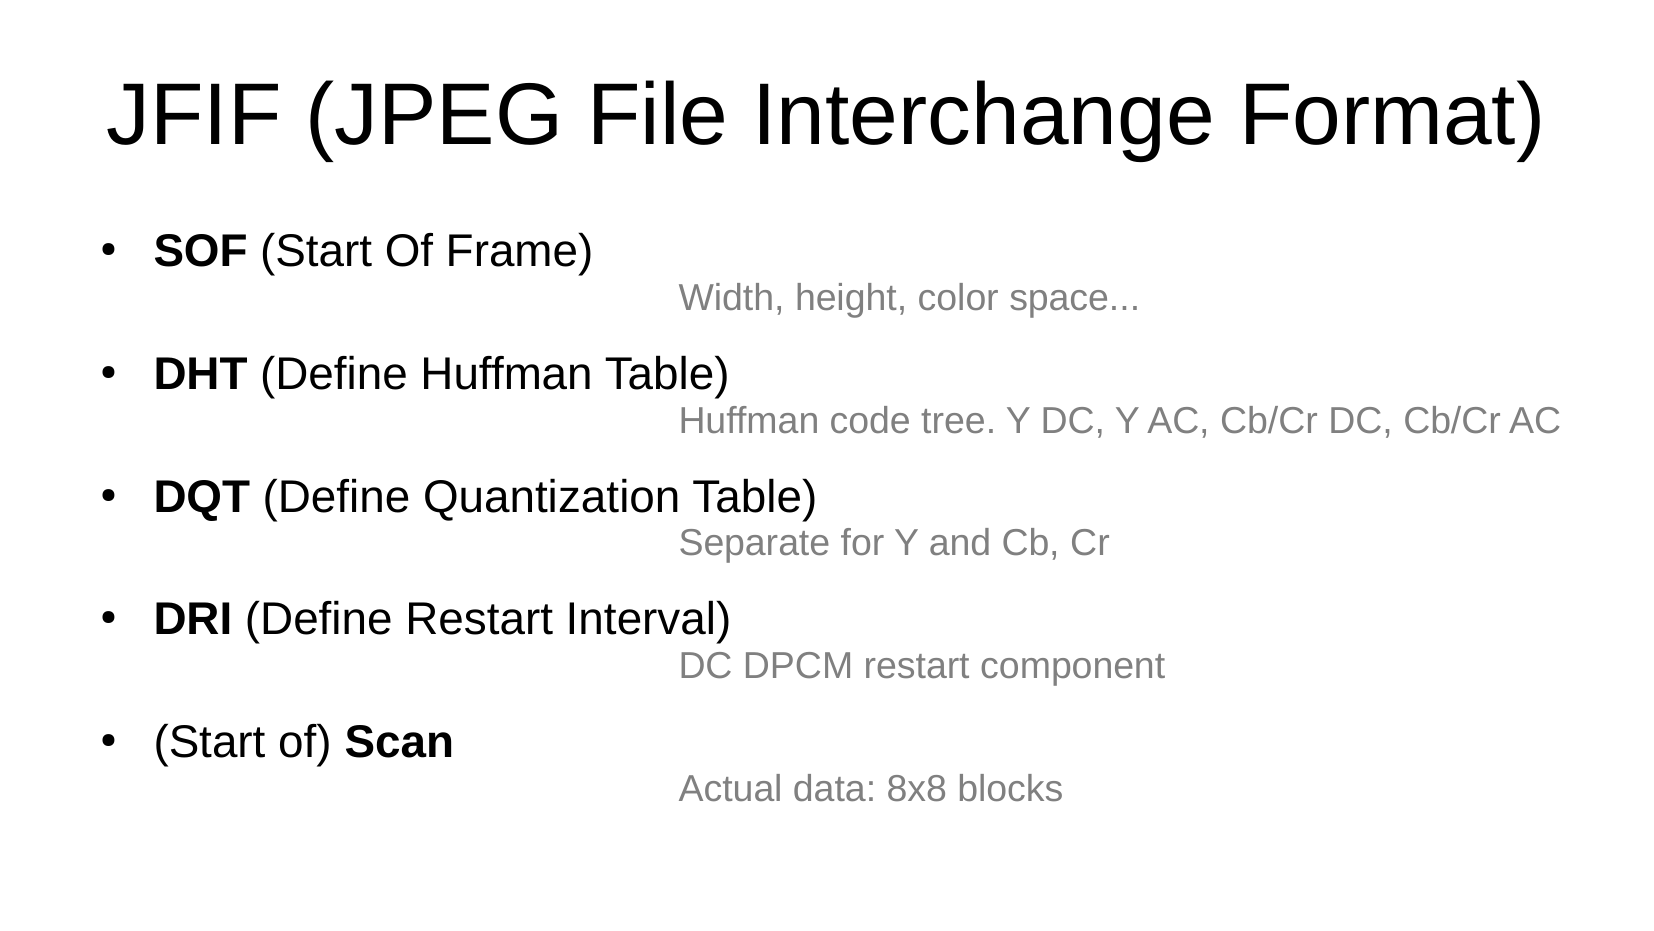

JFIF (JPEG File Interchange Format)
# SOF (Start Of Frame) Width, height, color space...
DHT (Define Huffman Table)
							Huffman code tree. Y DC, Y AC, Cb/Cr DC, Cb/Cr AC
DQT (Define Quantization Table)
							Separate for Y and Cb, Cr
DRI (Define Restart Interval)
							DC DPCM restart component
(Start of) Scan
							Actual data: 8x8 blocks